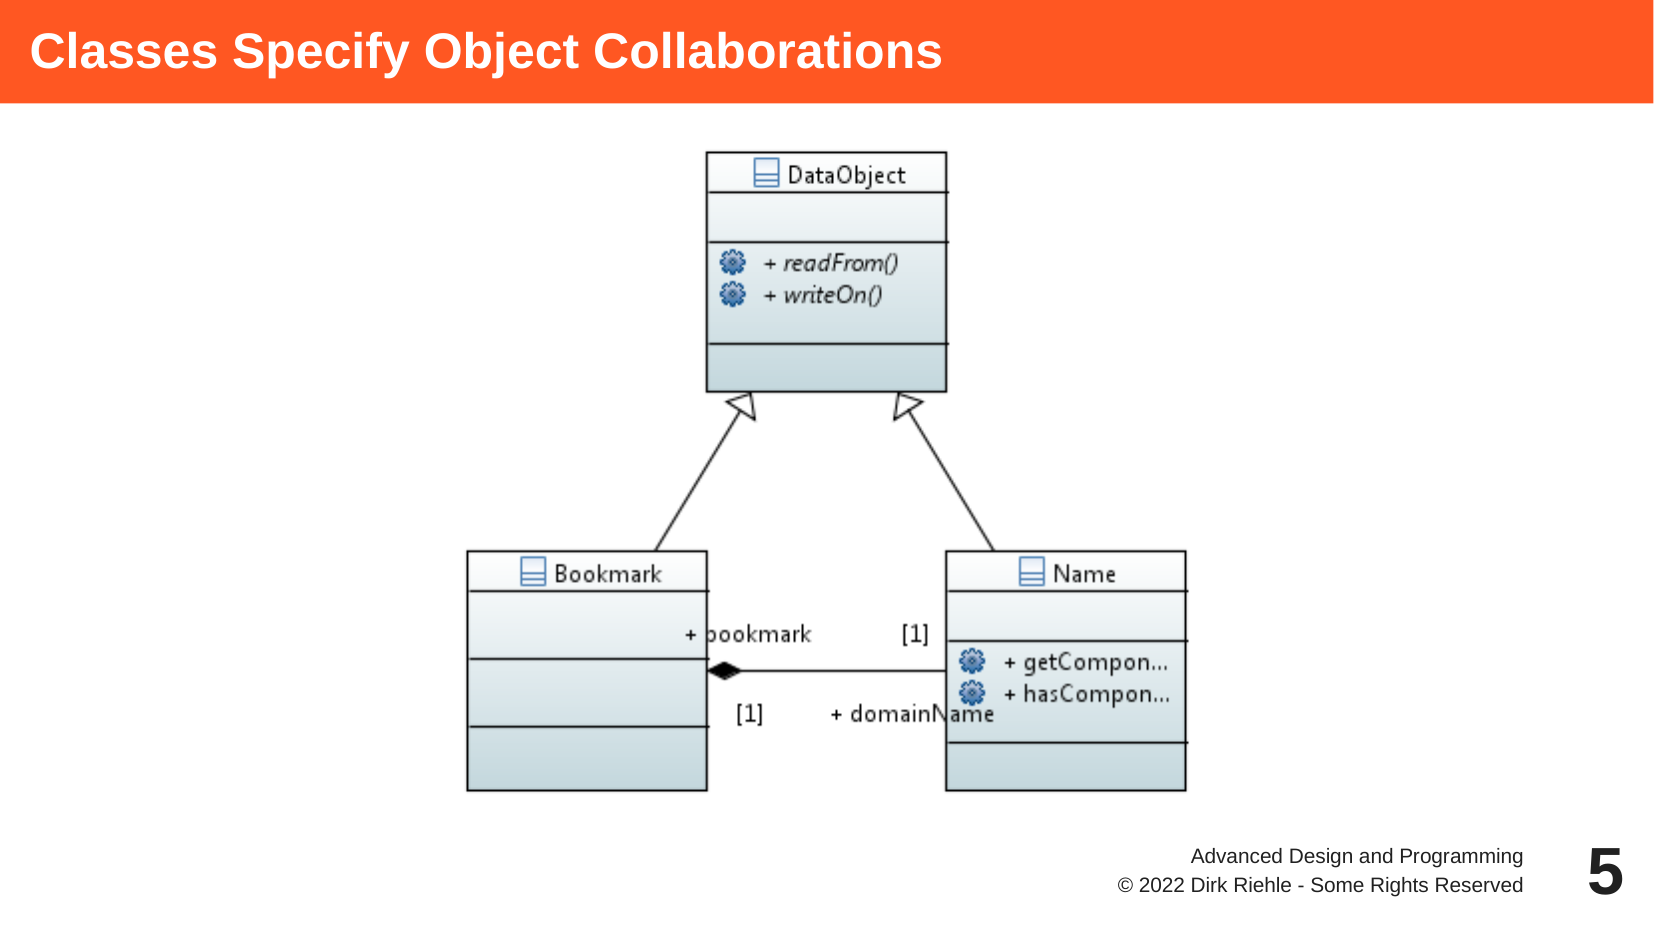

# Classes Specify Object Collaborations
Advanced Design and Programming
5
© 2022 Dirk Riehle - Some Rights Reserved